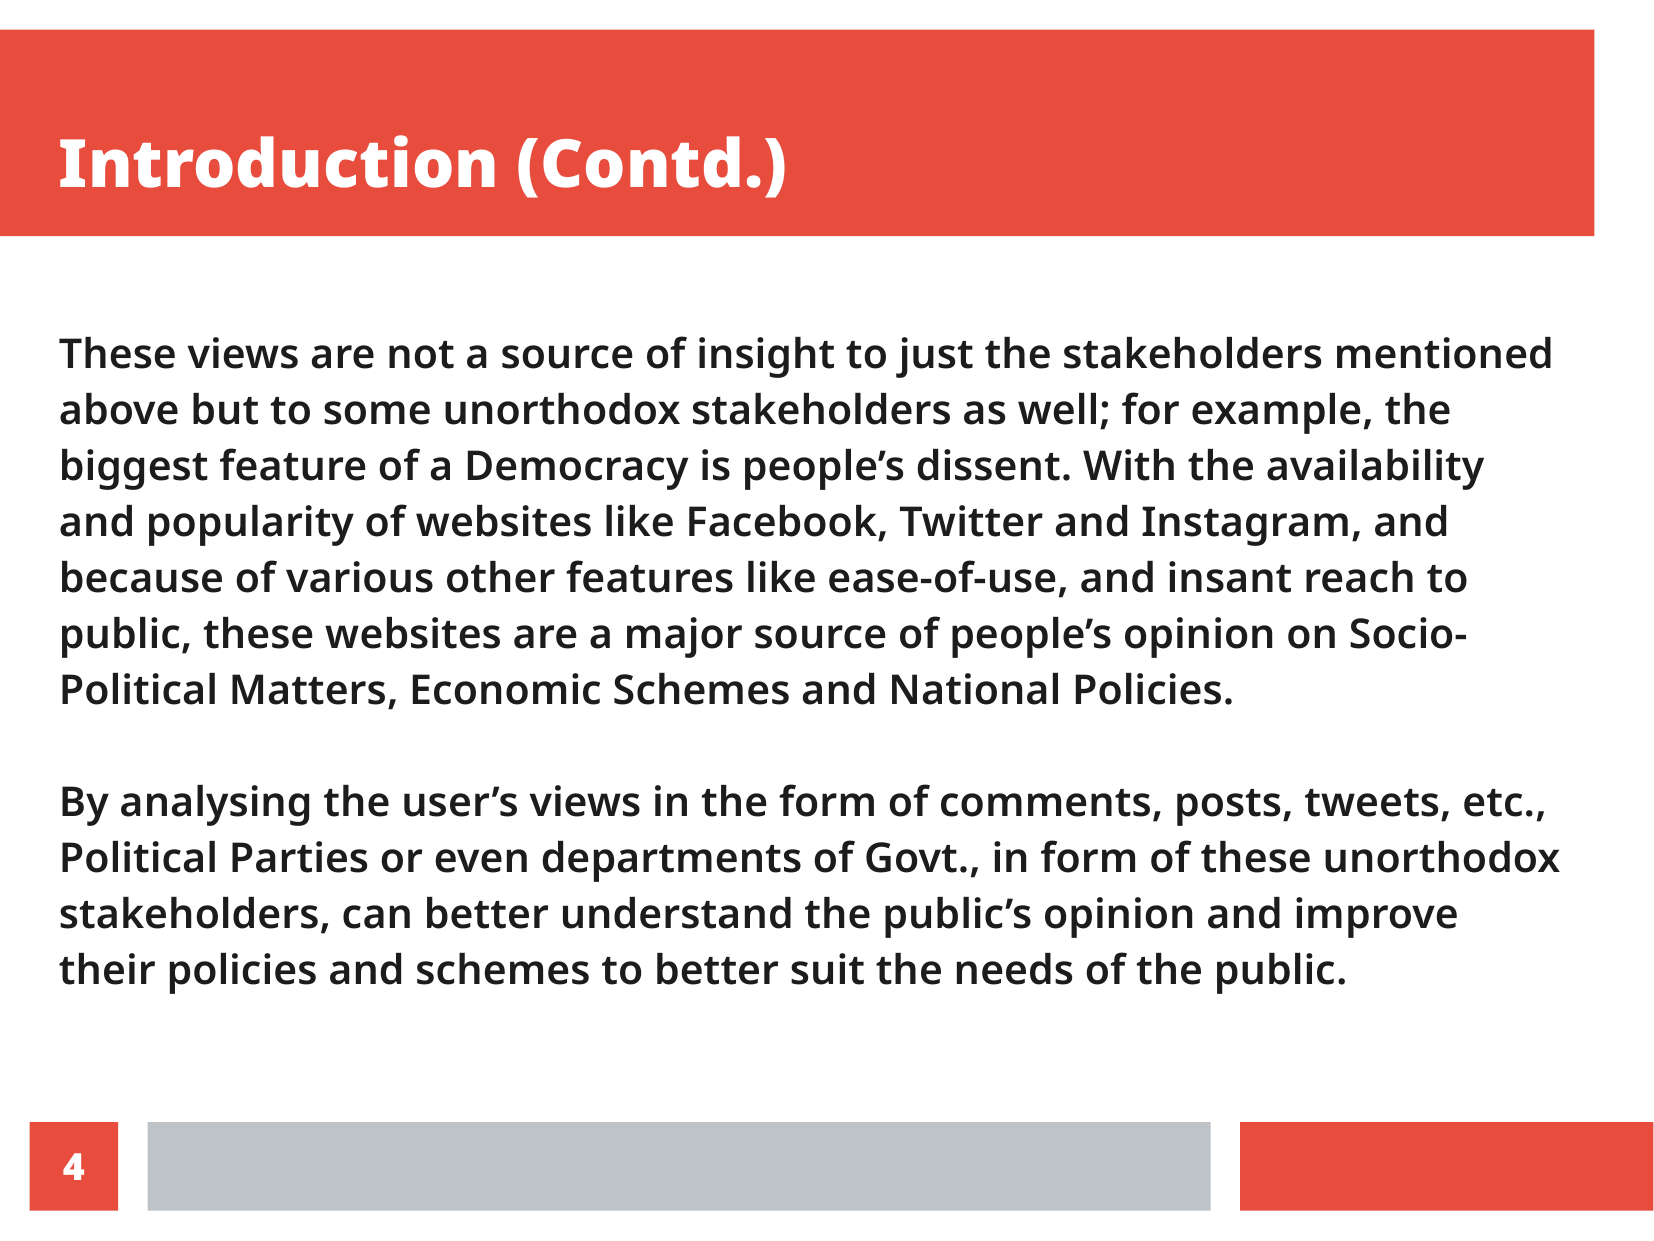

# Introduction (Contd.)
These views are not a source of insight to just the stakeholders mentioned above but to some unorthodox stakeholders as well; for example, the biggest feature of a Democracy is people’s dissent. With the availability and popularity of websites like Facebook, Twitter and Instagram, and because of various other features like ease-of-use, and insant reach to public, these websites are a major source of people’s opinion on Socio-Political Matters, Economic Schemes and National Policies.
By analysing the user’s views in the form of comments, posts, tweets, etc., Political Parties or even departments of Govt., in form of these unorthodox stakeholders, can better understand the public’s opinion and improve their policies and schemes to better suit the needs of the public.
4